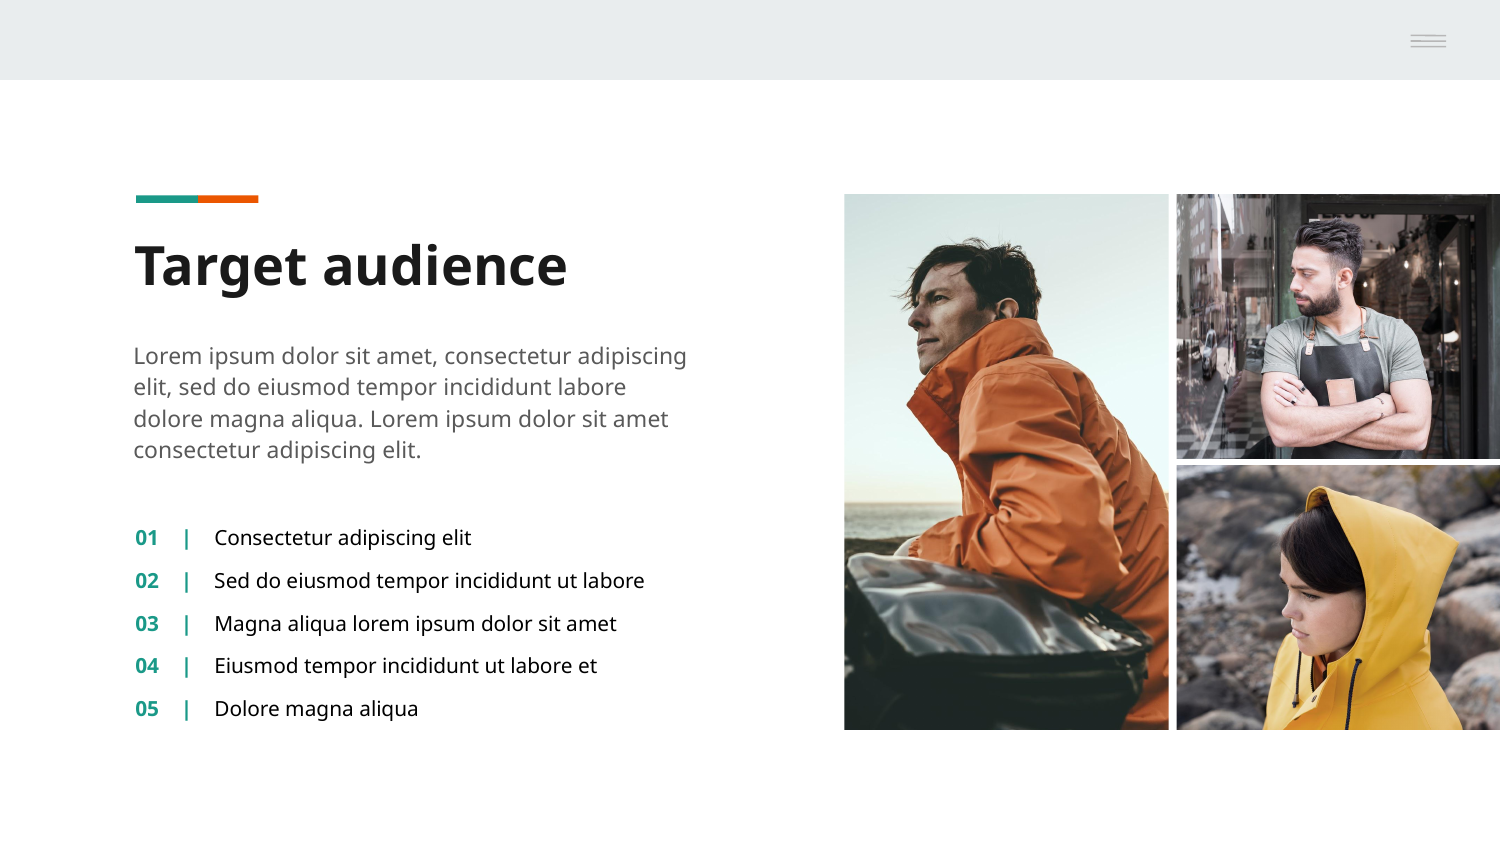

# Target audience
Lorem ipsum dolor sit amet, consectetur adipiscing elit, sed do eiusmod tempor incididunt labore dolore magna aliqua. Lorem ipsum dolor sit amet consectetur adipiscing elit.
01 | Consectetur adipiscing elit
02 | Sed do eiusmod tempor incididunt ut labore
03 | Magna aliqua lorem ipsum dolor sit amet
04 | Eiusmod tempor incididunt ut labore et
05 | Dolore magna aliqua